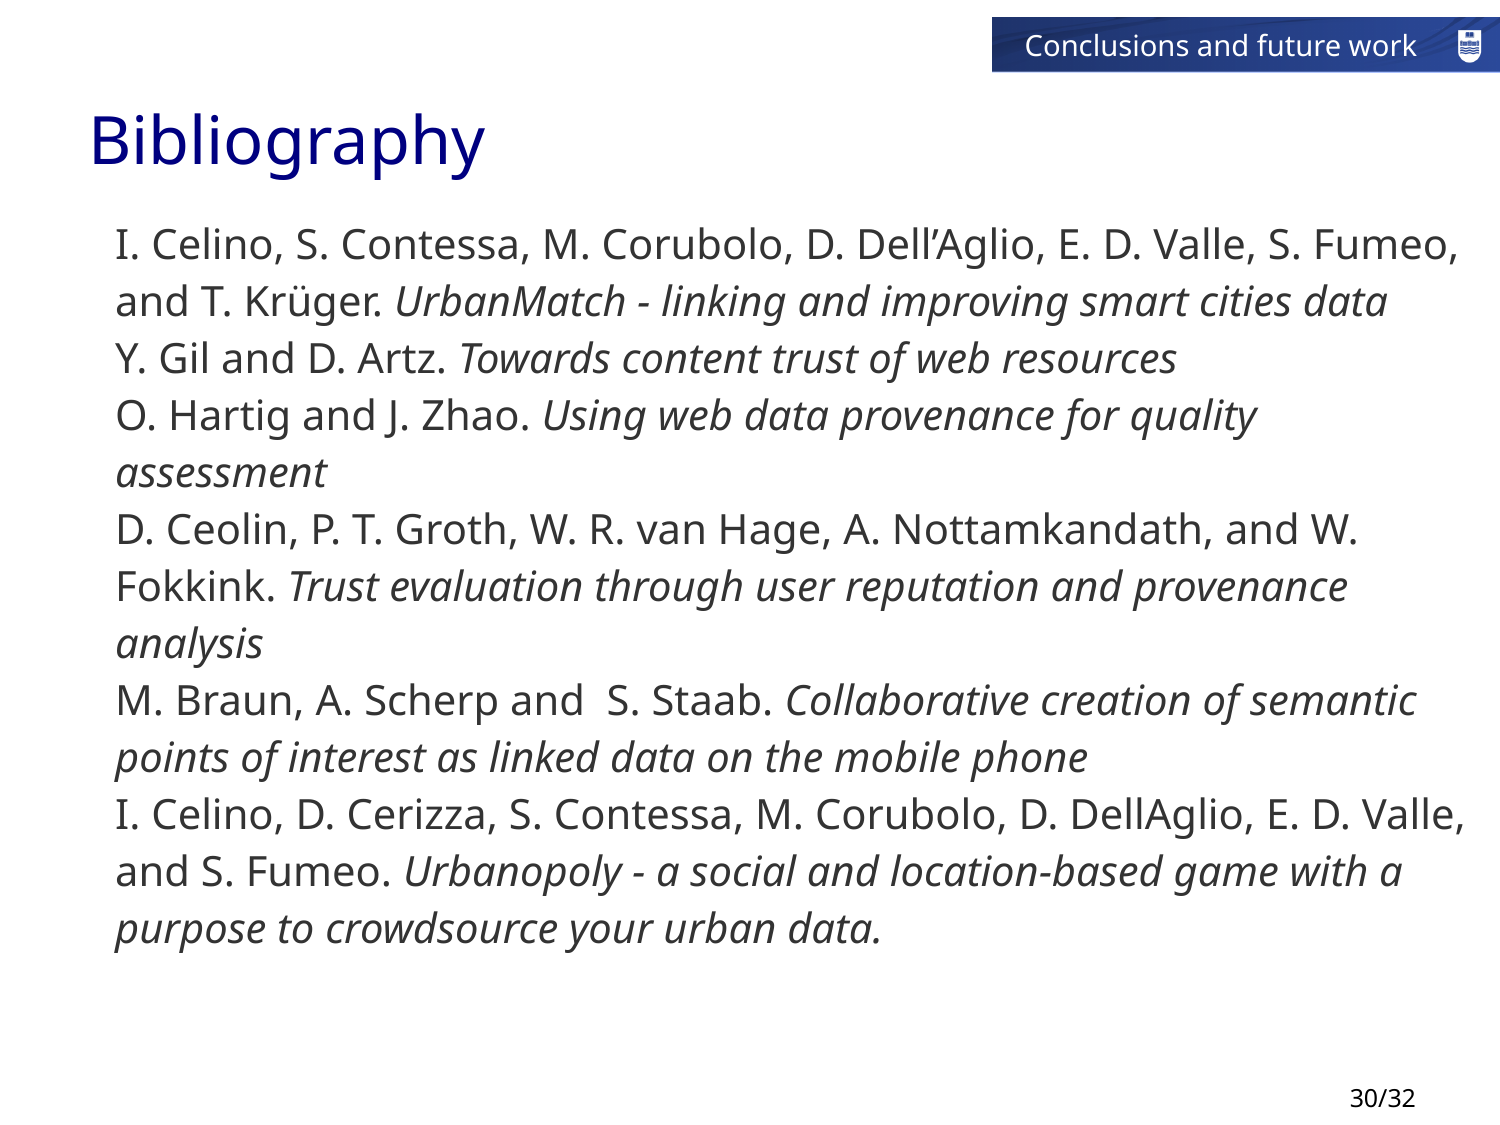

Conclusions and future work
# Bibliography
I. Celino, S. Contessa, M. Corubolo, D. Dell’Aglio, E. D. Valle, S. Fumeo, and T. Krüger. UrbanMatch - linking and improving smart cities data
Y. Gil and D. Artz. Towards content trust of web resources
O. Hartig and J. Zhao. Using web data provenance for quality assessment
D. Ceolin, P. T. Groth, W. R. van Hage, A. Nottamkandath, and W. Fokkink. Trust evaluation through user reputation and provenance analysis
M. Braun, A. Scherp and S. Staab. Collaborative creation of semantic points of interest as linked data on the mobile phone
I. Celino, D. Cerizza, S. Contessa, M. Corubolo, D. DellAglio, E. D. Valle, and S. Fumeo. Urbanopoly - a social and location-based game with a purpose to crowdsource your urban data.